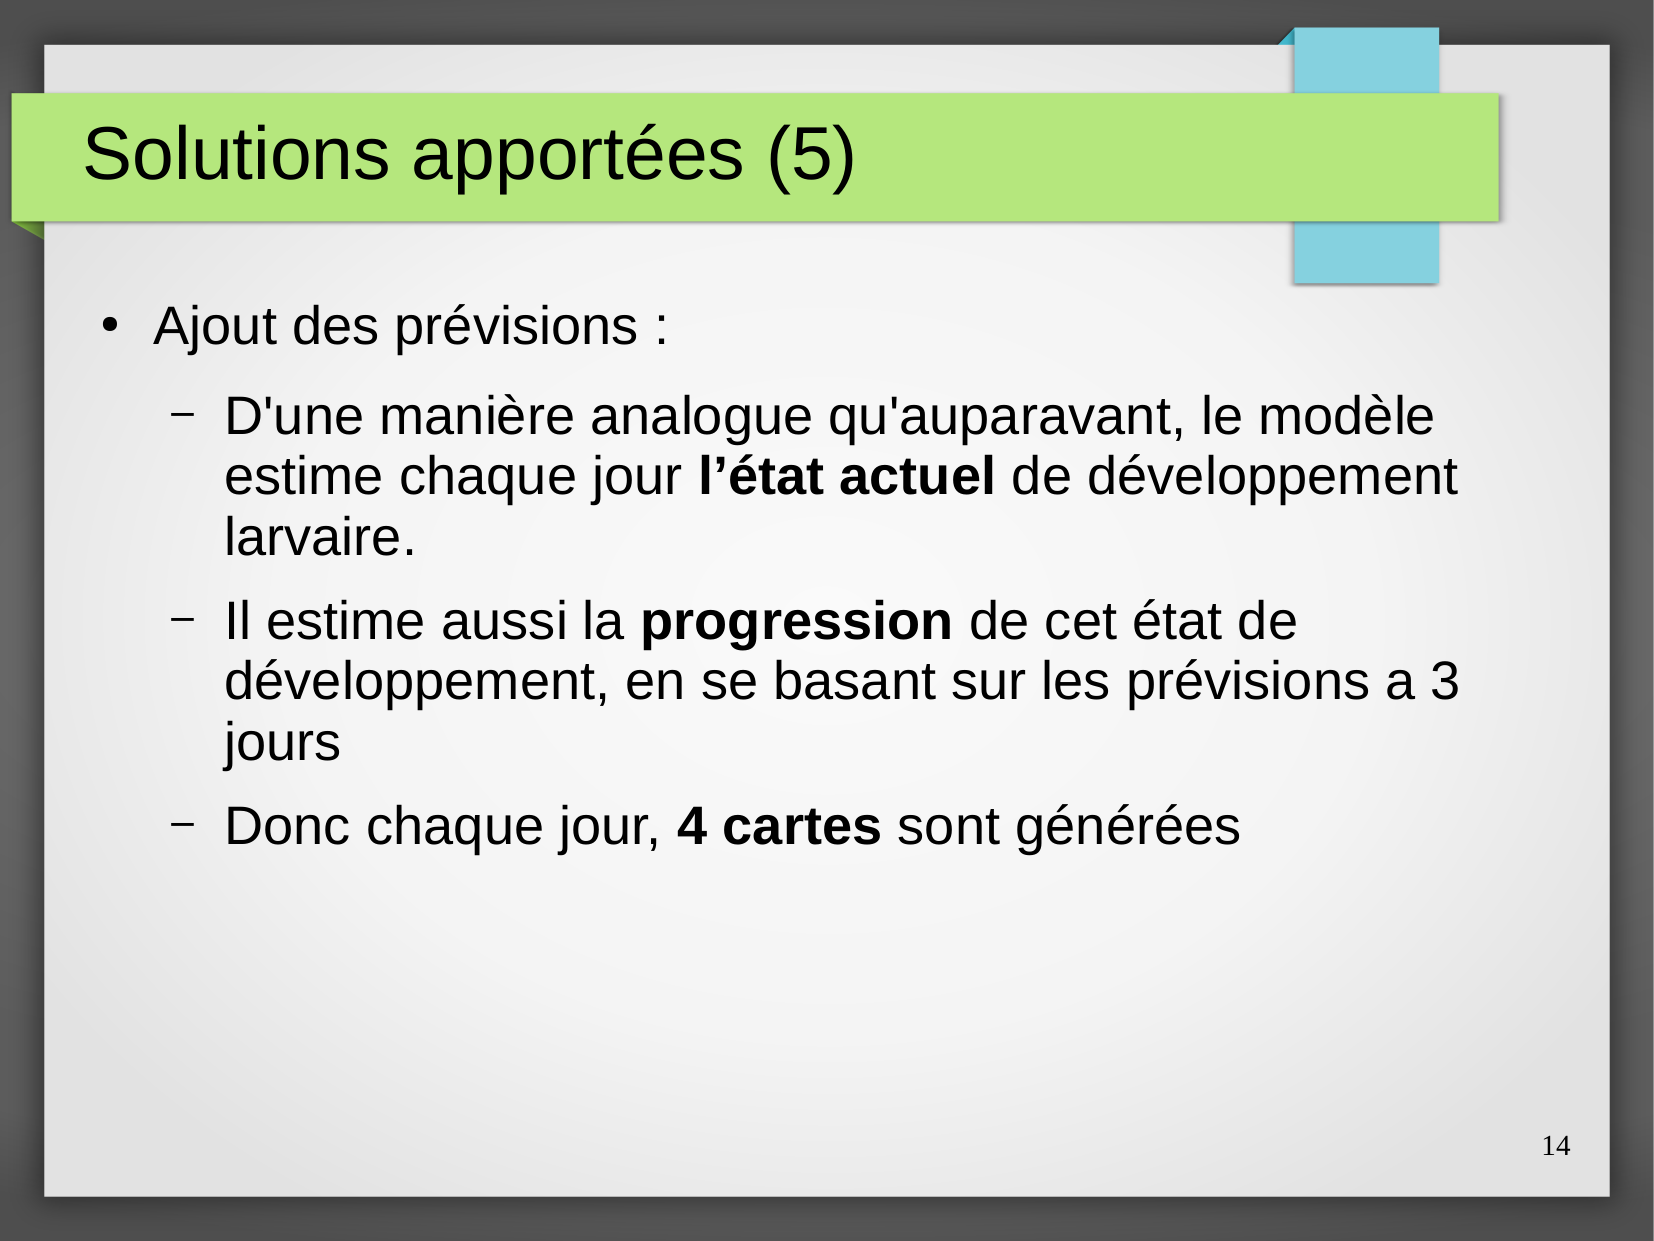

# Solutions apportées (5)
Ajout des prévisions :
D'une manière analogue qu'auparavant, le modèle estime chaque jour l’état actuel de développement larvaire.
Il estime aussi la progression de cet état de développement, en se basant sur les prévisions a 3 jours
Donc chaque jour, 4 cartes sont générées
14